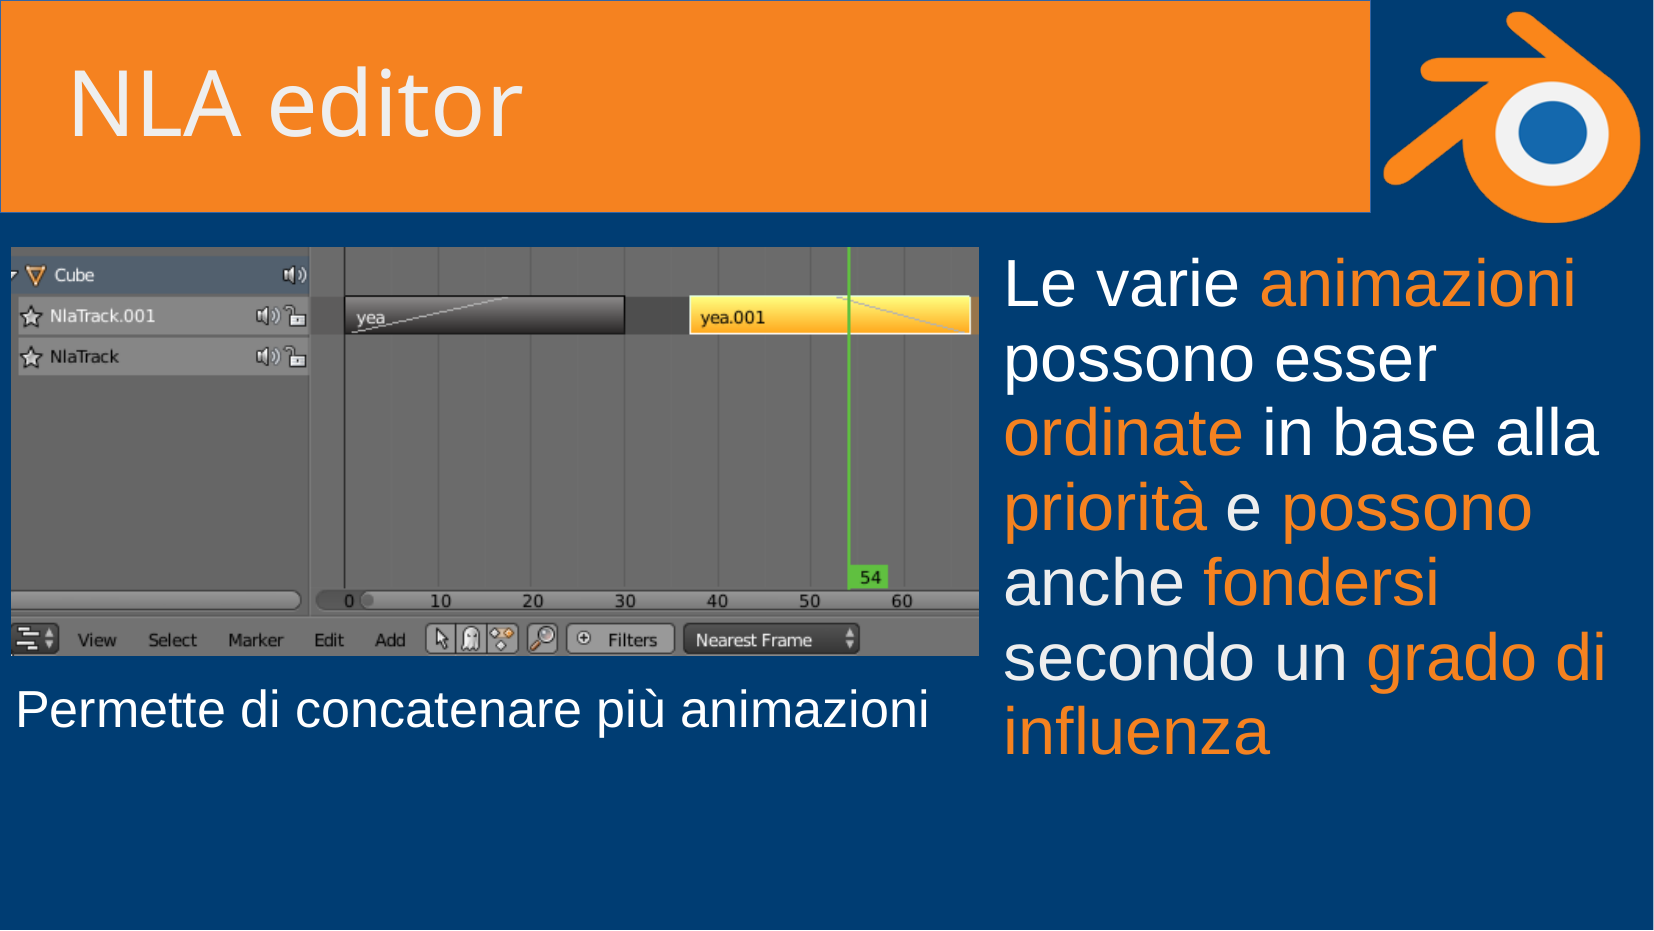

# NLA editor
Le varie animazioni possono esser ordinate in base alla priorità e possono anche fondersi secondo un grado di influenza
Permette di concatenare più animazioni